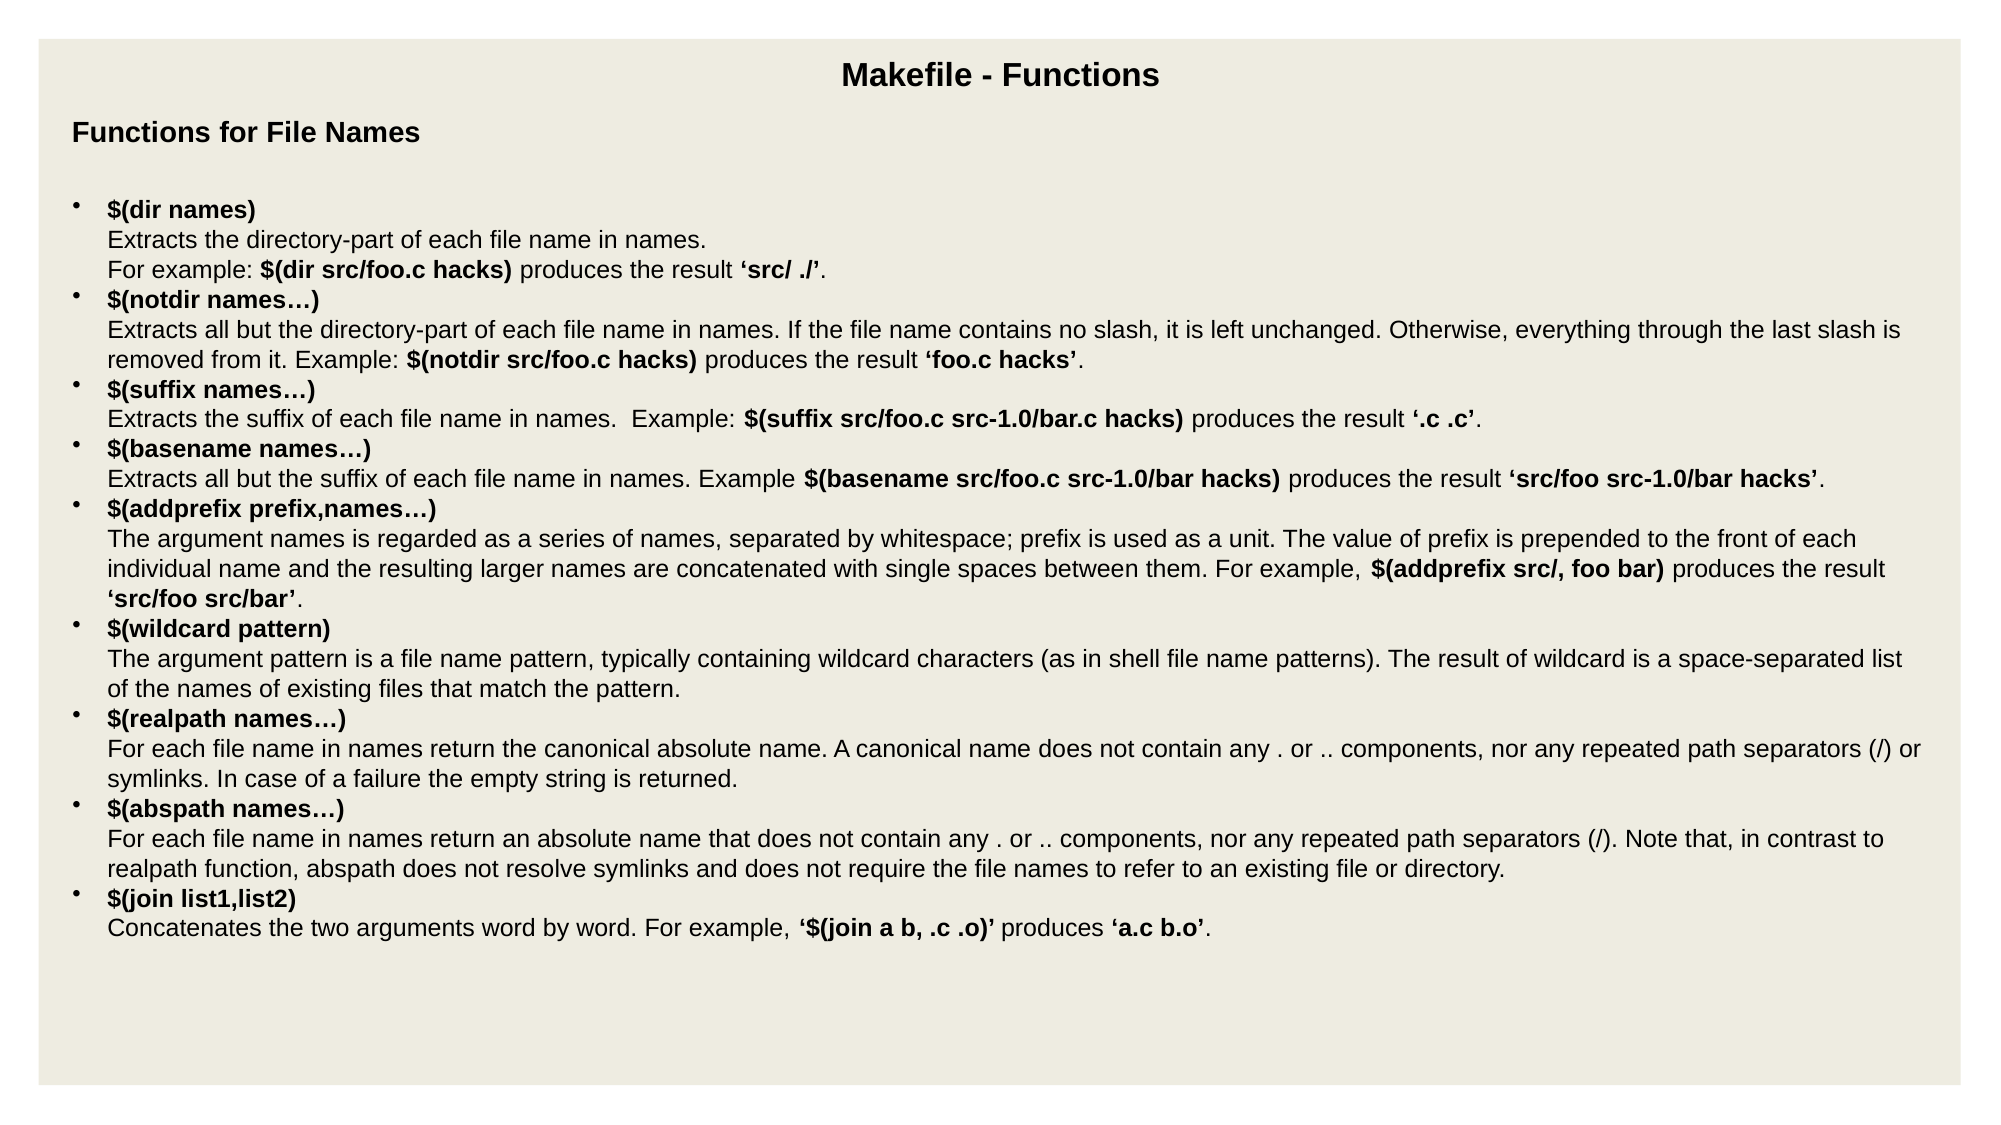

Makefile - Functions
Functions for File Names
$(dir names)
Extracts the directory-part of each file name in names.
For example: $(dir src/foo.c hacks) produces the result ‘src/ ./’.
$(notdir names…)
Extracts all but the directory-part of each file name in names. If the file name contains no slash, it is left unchanged. Otherwise, everything through the last slash is removed from it. Example: $(notdir src/foo.c hacks) produces the result ‘foo.c hacks’.
$(suffix names…)
Extracts the suffix of each file name in names. Example: $(suffix src/foo.c src-1.0/bar.c hacks) produces the result ‘.c .c’.
$(basename names…)
Extracts all but the suffix of each file name in names. Example $(basename src/foo.c src-1.0/bar hacks) produces the result ‘src/foo src-1.0/bar hacks’.
$(addprefix prefix,names…)
The argument names is regarded as a series of names, separated by whitespace; prefix is used as a unit. The value of prefix is prepended to the front of each individual name and the resulting larger names are concatenated with single spaces between them. For example, $(addprefix src/, foo bar) produces the result ‘src/foo src/bar’.
$(wildcard pattern)
The argument pattern is a file name pattern, typically containing wildcard characters (as in shell file name patterns). The result of wildcard is a space-separated list of the names of existing files that match the pattern.
$(realpath names…)
For each file name in names return the canonical absolute name. A canonical name does not contain any . or .. components, nor any repeated path separators (/) or symlinks. In case of a failure the empty string is returned.
$(abspath names…)
For each file name in names return an absolute name that does not contain any . or .. components, nor any repeated path separators (/). Note that, in contrast to realpath function, abspath does not resolve symlinks and does not require the file names to refer to an existing file or directory.
$(join list1,list2)
Concatenates the two arguments word by word. For example, ‘$(join a b, .c .o)’ produces ‘a.c b.o’.